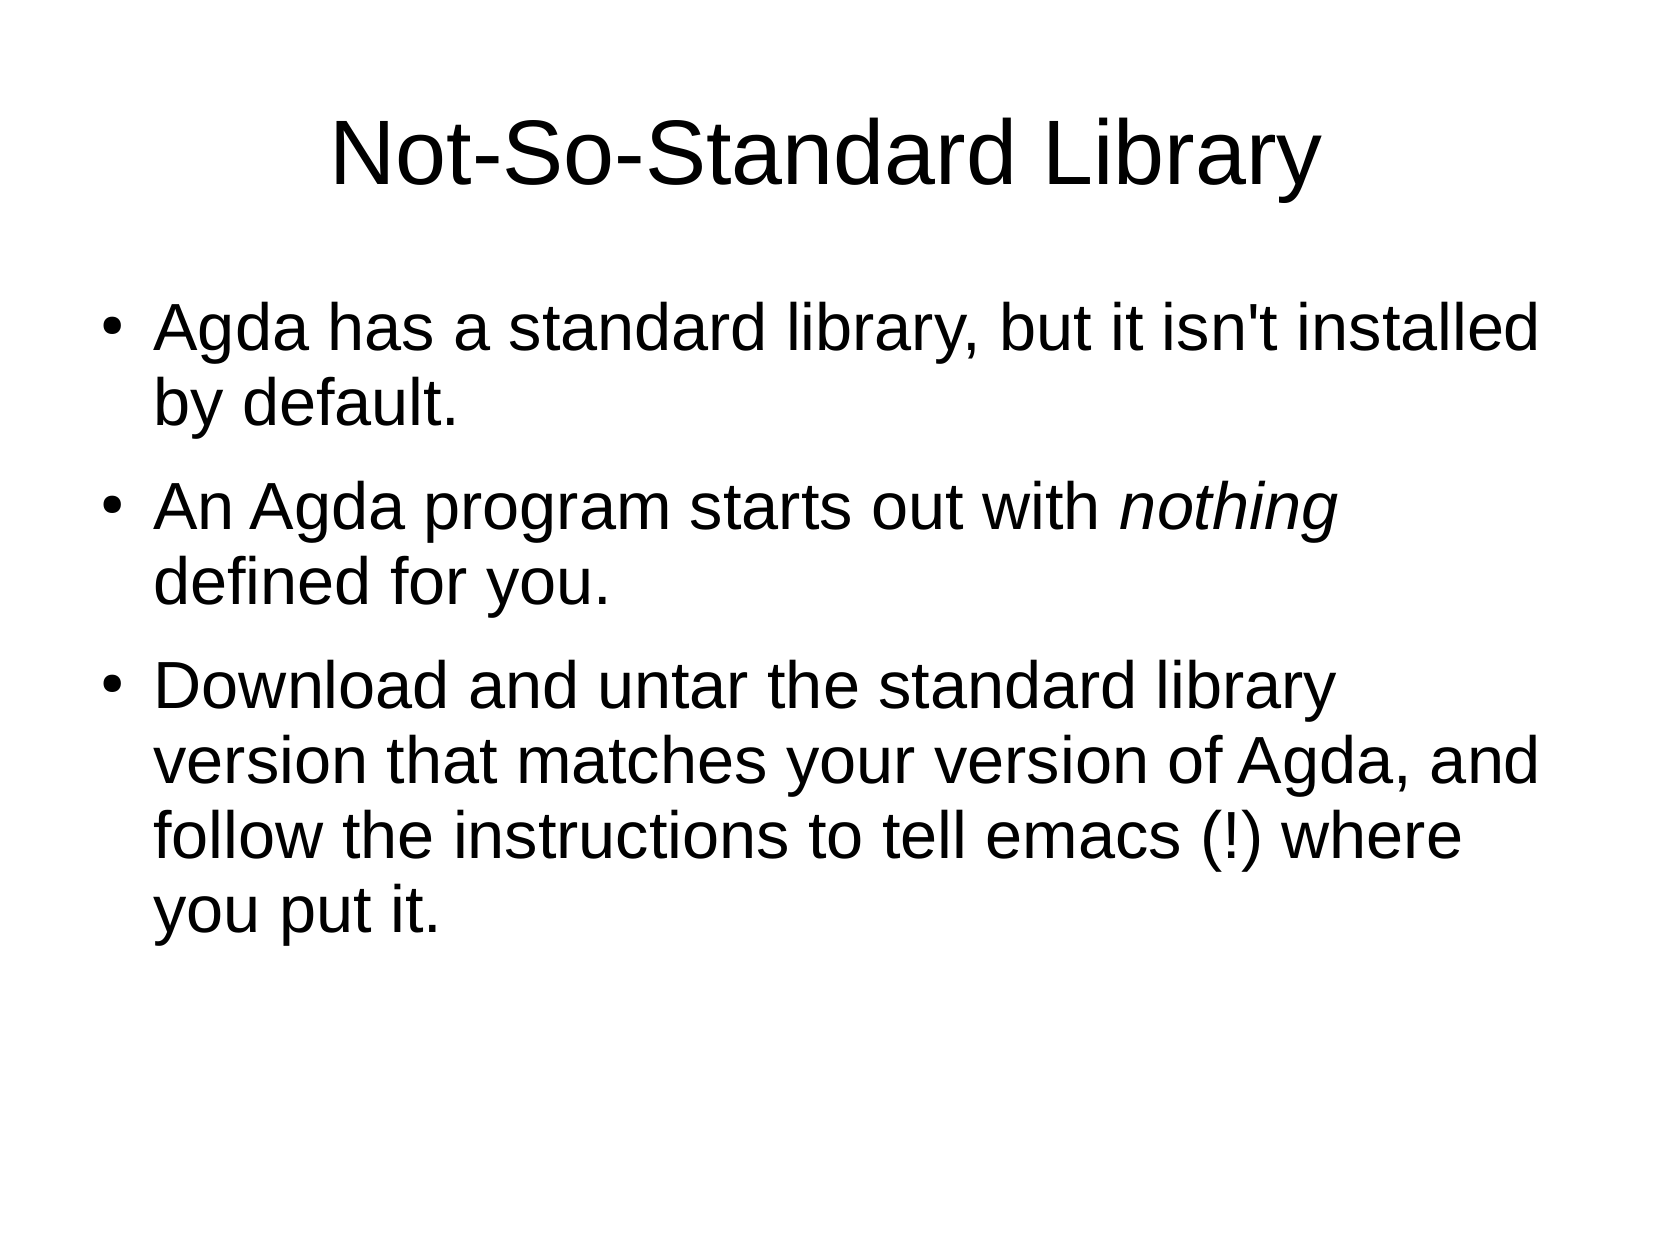

# Not-So-Standard Library
Agda has a standard library, but it isn't installed by default.
An Agda program starts out with nothing defined for you.
Download and untar the standard library version that matches your version of Agda, and follow the instructions to tell emacs (!) where you put it.